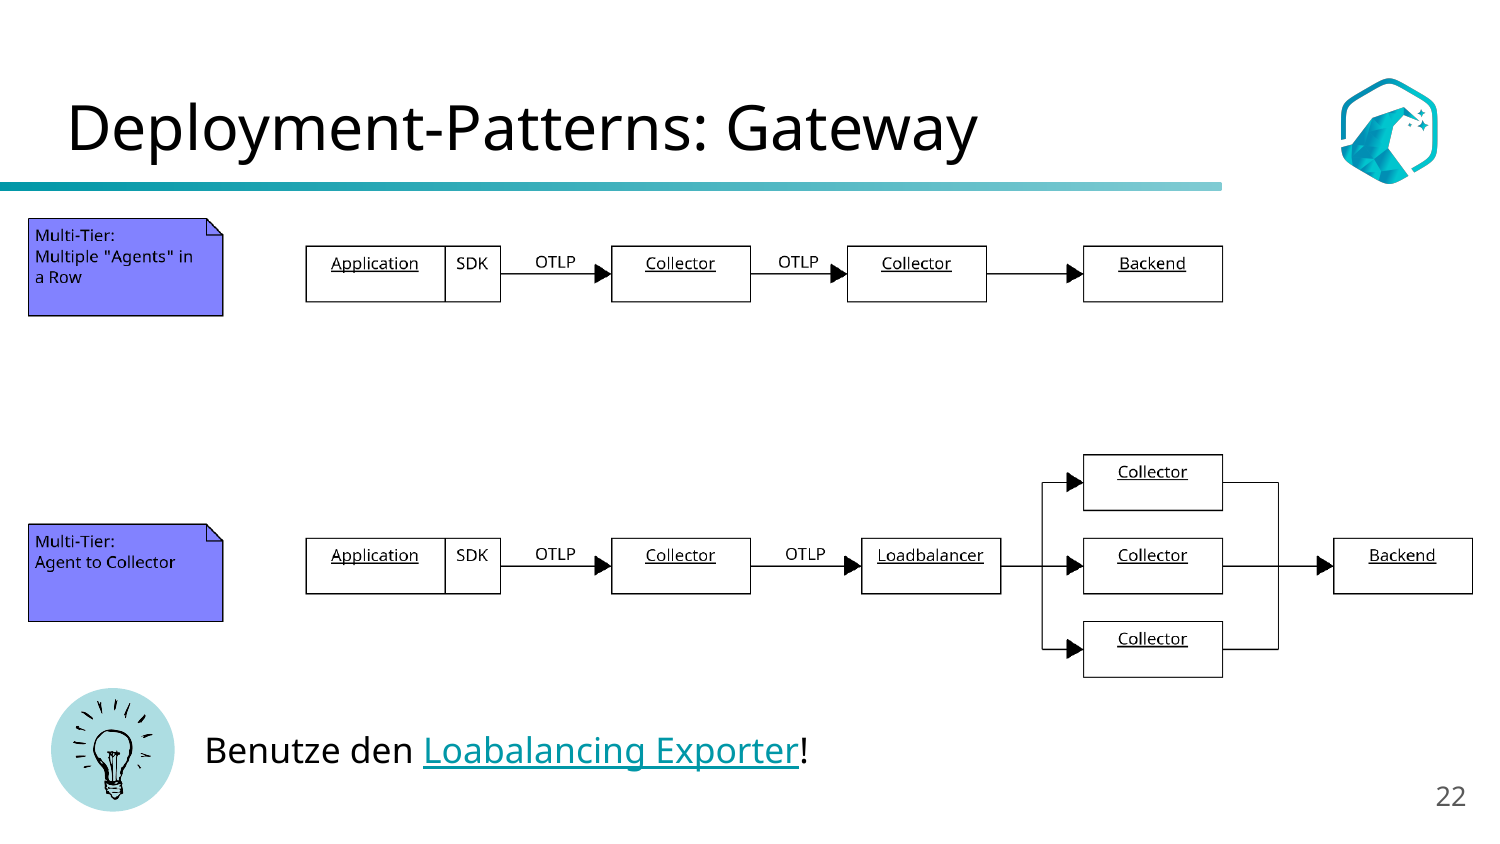

# Deployment-Patterns: Gateway
Benutze den Loabalancing Exporter!